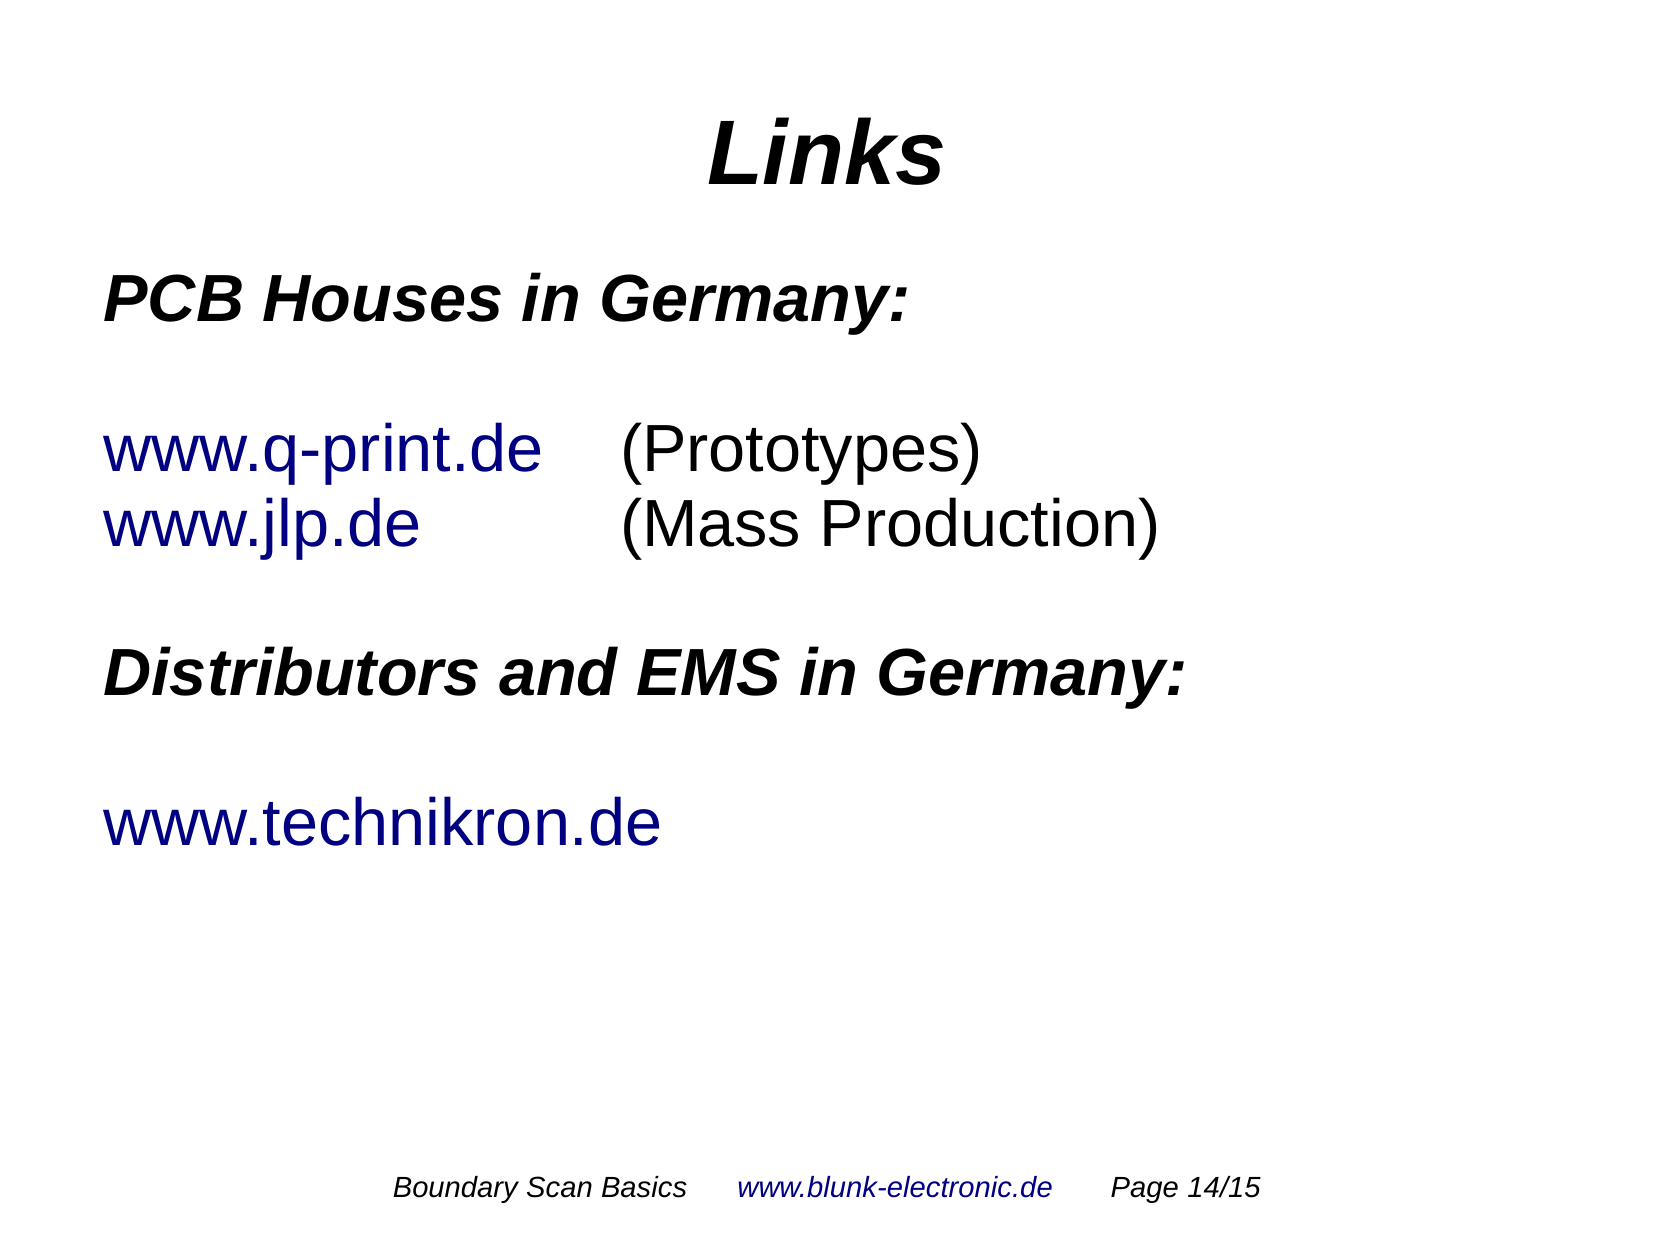

# Links
PCB Houses in Germany:
www.q-print.de 	(Prototypes)
www.jlp.de			(Mass Production)
Distributors and EMS in Germany:
www.technikron.de
Boundary Scan Basics www.blunk-electronic.de Page /15